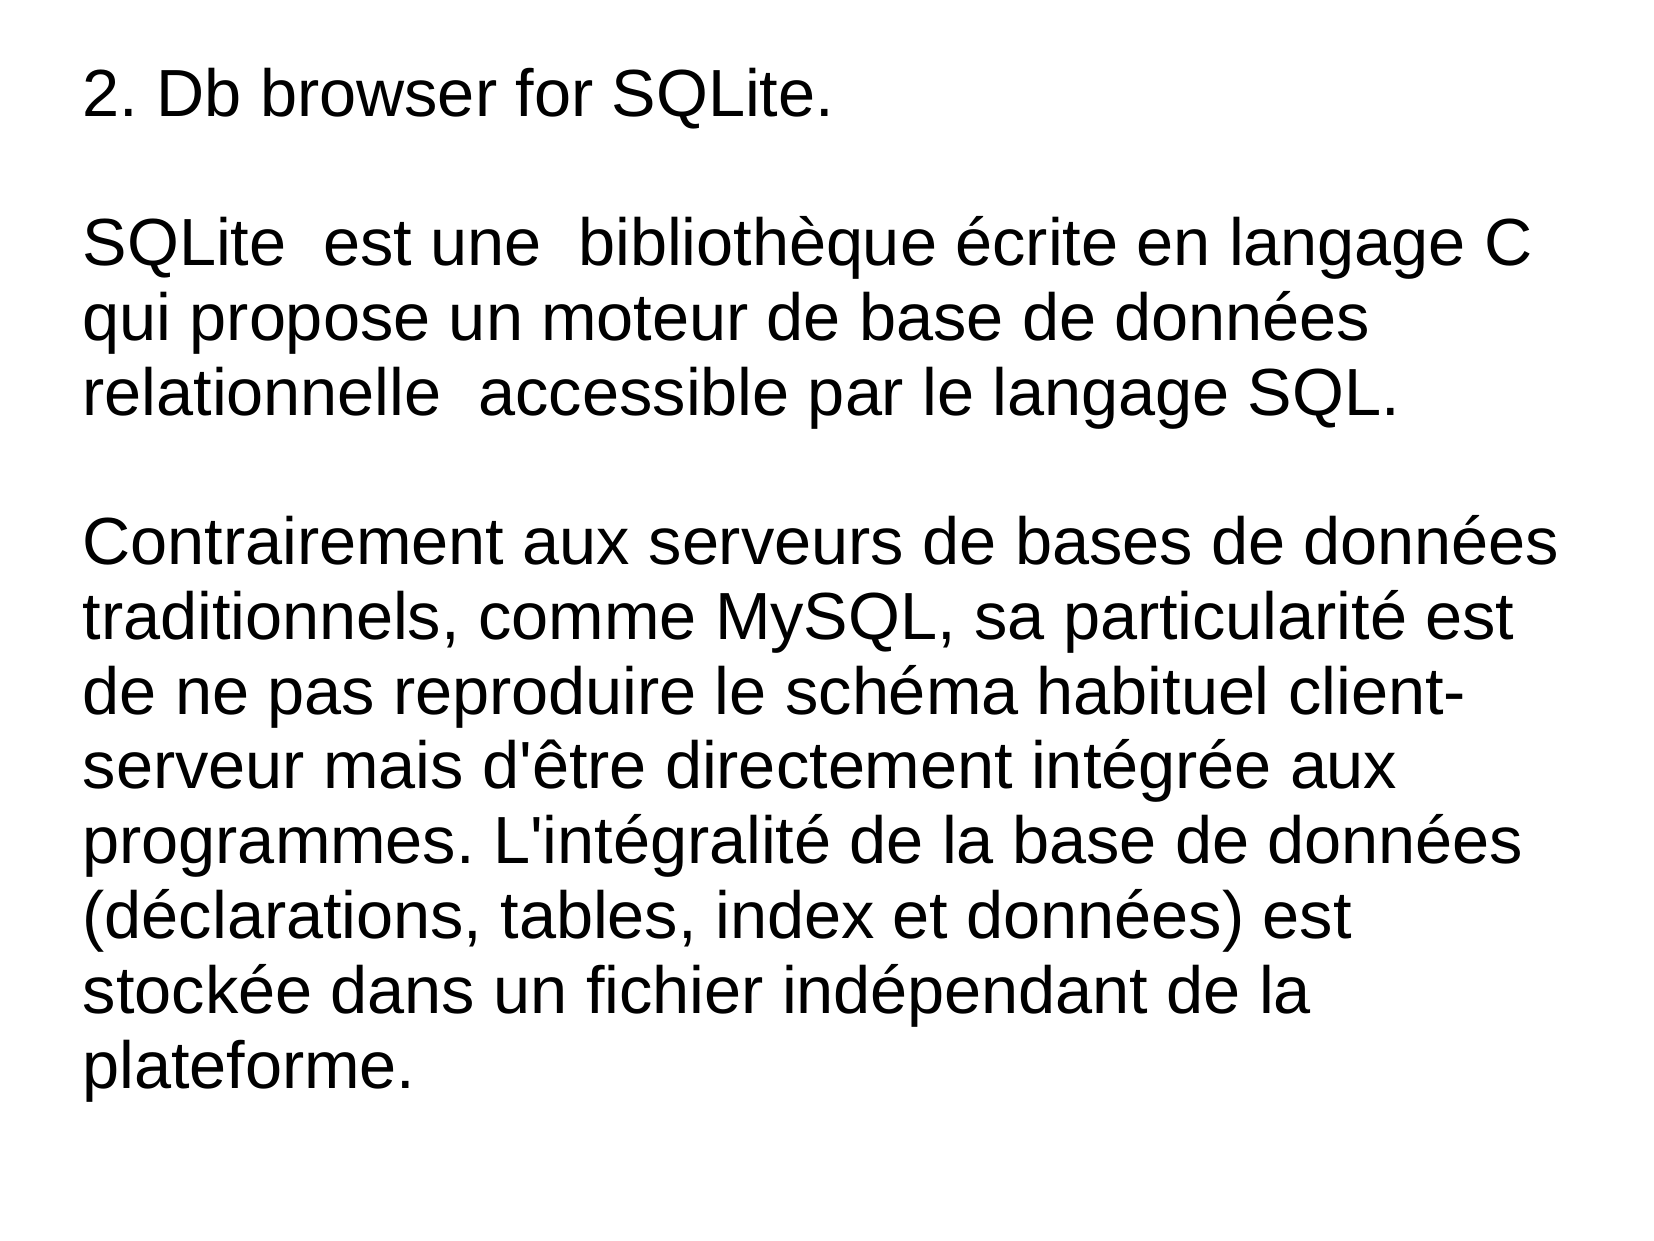

# 2. Db browser for SQLite.
SQLite est une bibliothèque écrite en langage C qui propose un moteur de base de données relationnelle accessible par le langage SQL.
Contrairement aux serveurs de bases de données traditionnels, comme MySQL, sa particularité est de ne pas reproduire le schéma habituel client-serveur mais d'être directement intégrée aux programmes. L'intégralité de la base de données (déclarations, tables, index et données) est stockée dans un fichier indépendant de la plateforme.